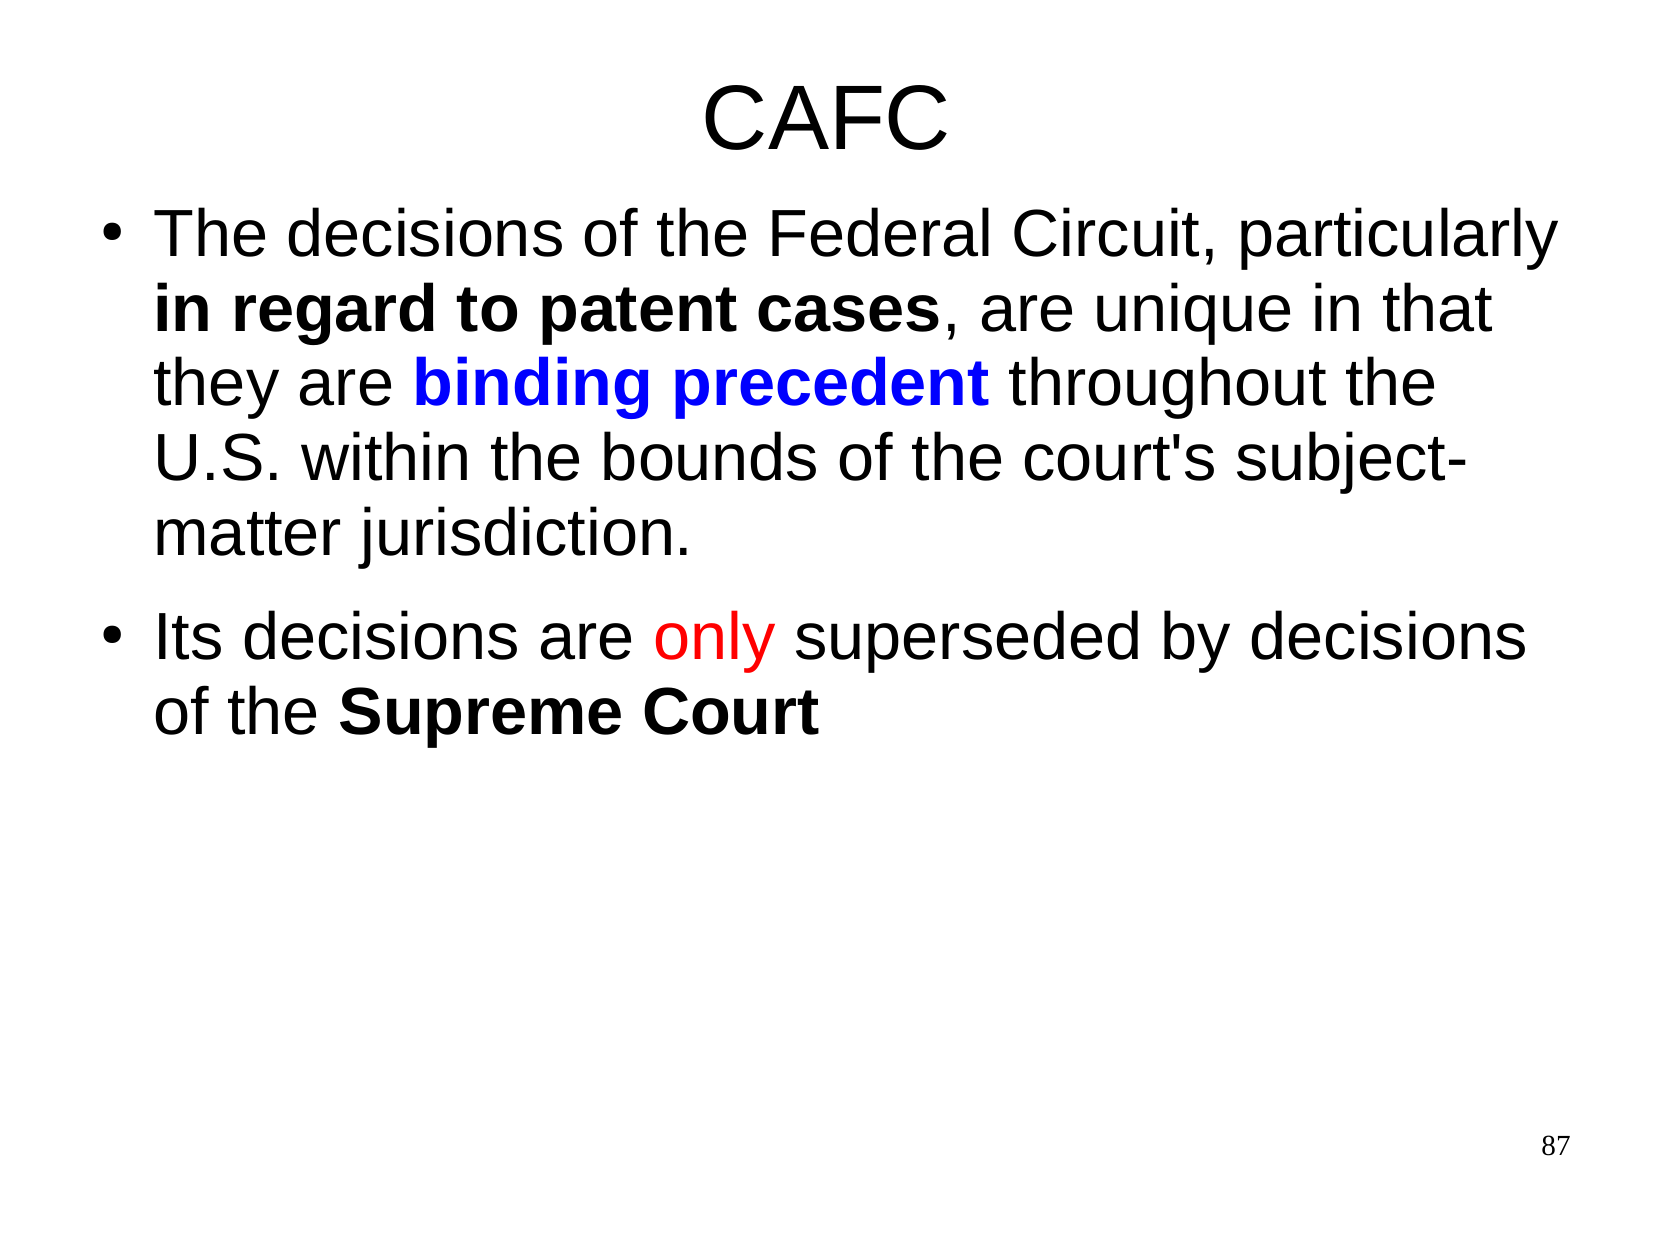

# CAFC
The decisions of the Federal Circuit, particularly in regard to patent cases, are unique in that they are binding precedent throughout the U.S. within the bounds of the court's subject-matter jurisdiction.
Its decisions are only superseded by decisions of the Supreme Court
87